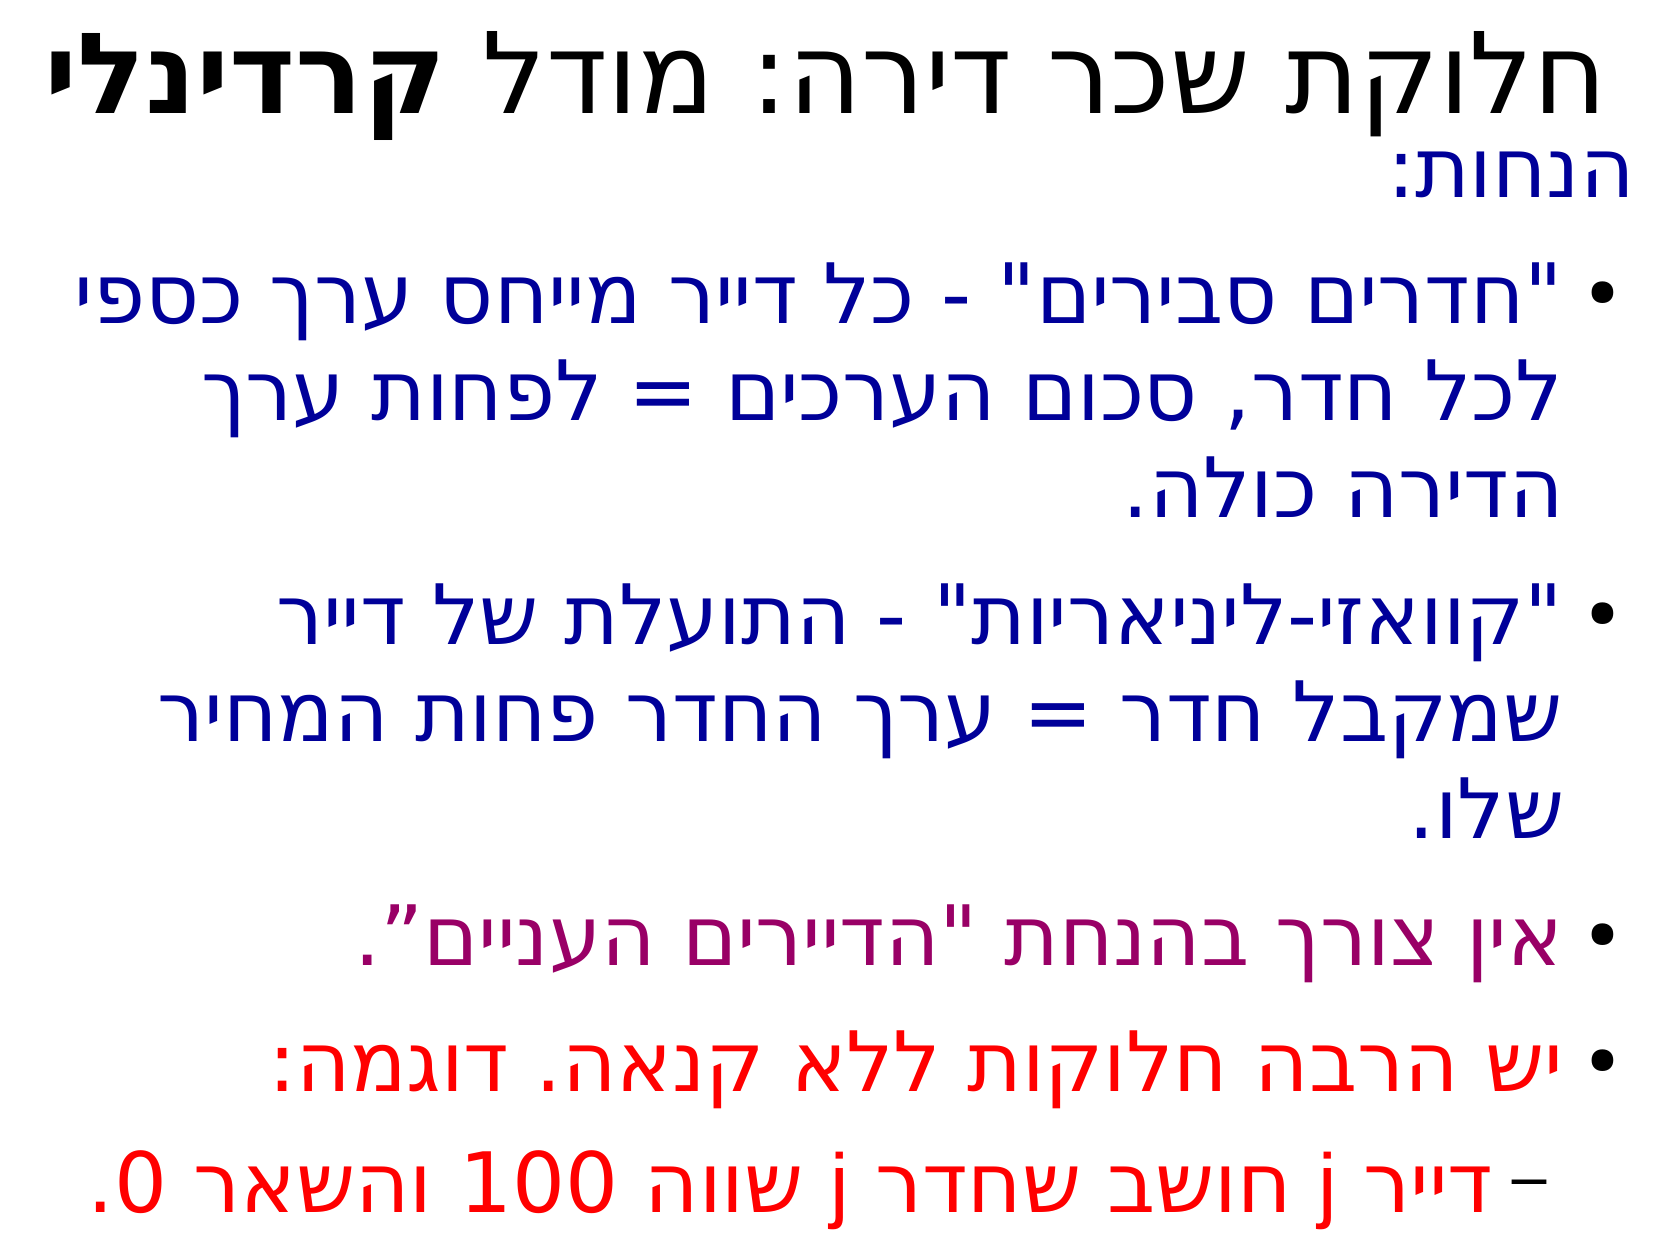

# חלוקת שכר דירה: מודל קרדינלי
הנחות:
"חדרים סבירים" - כל דייר מייחס ערך כספי לכל חדר, סכום הערכים = לפחות ערך הדירה כולה.
"קוואזי-ליניאריות" - התועלת של דייר שמקבל חדר = ערך החדר פחות המחיר שלו.
אין צורך בהנחת "הדיירים העניים”.
יש הרבה חלוקות ללא קנאה. דוגמה:
דייר j חושב שחדר j שווה 100 והשאר 0.
נותנים חדר j לדייר j. בכל תמחור אין קנאה!
מהי החלוקה ההוגנת ביותר?